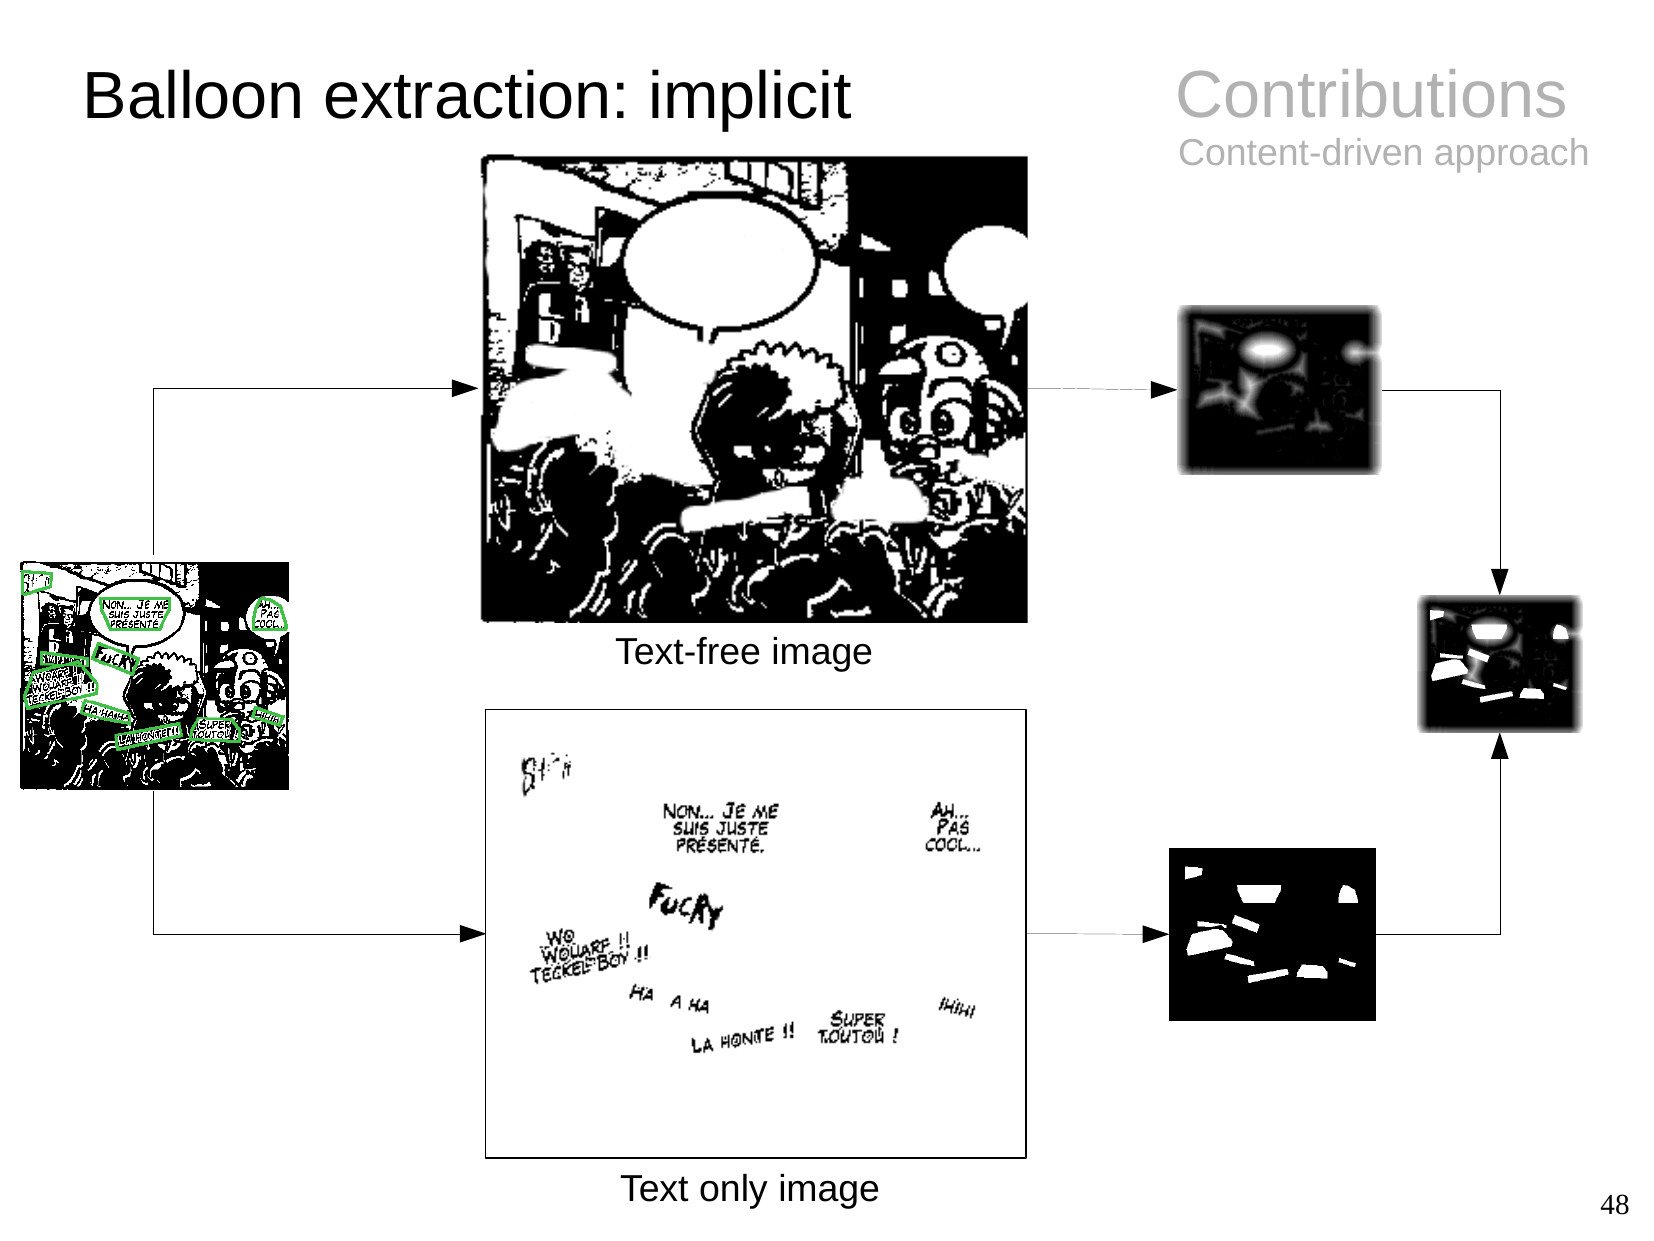

# Balloon extraction: implicit
Text-free image
Text only image
48